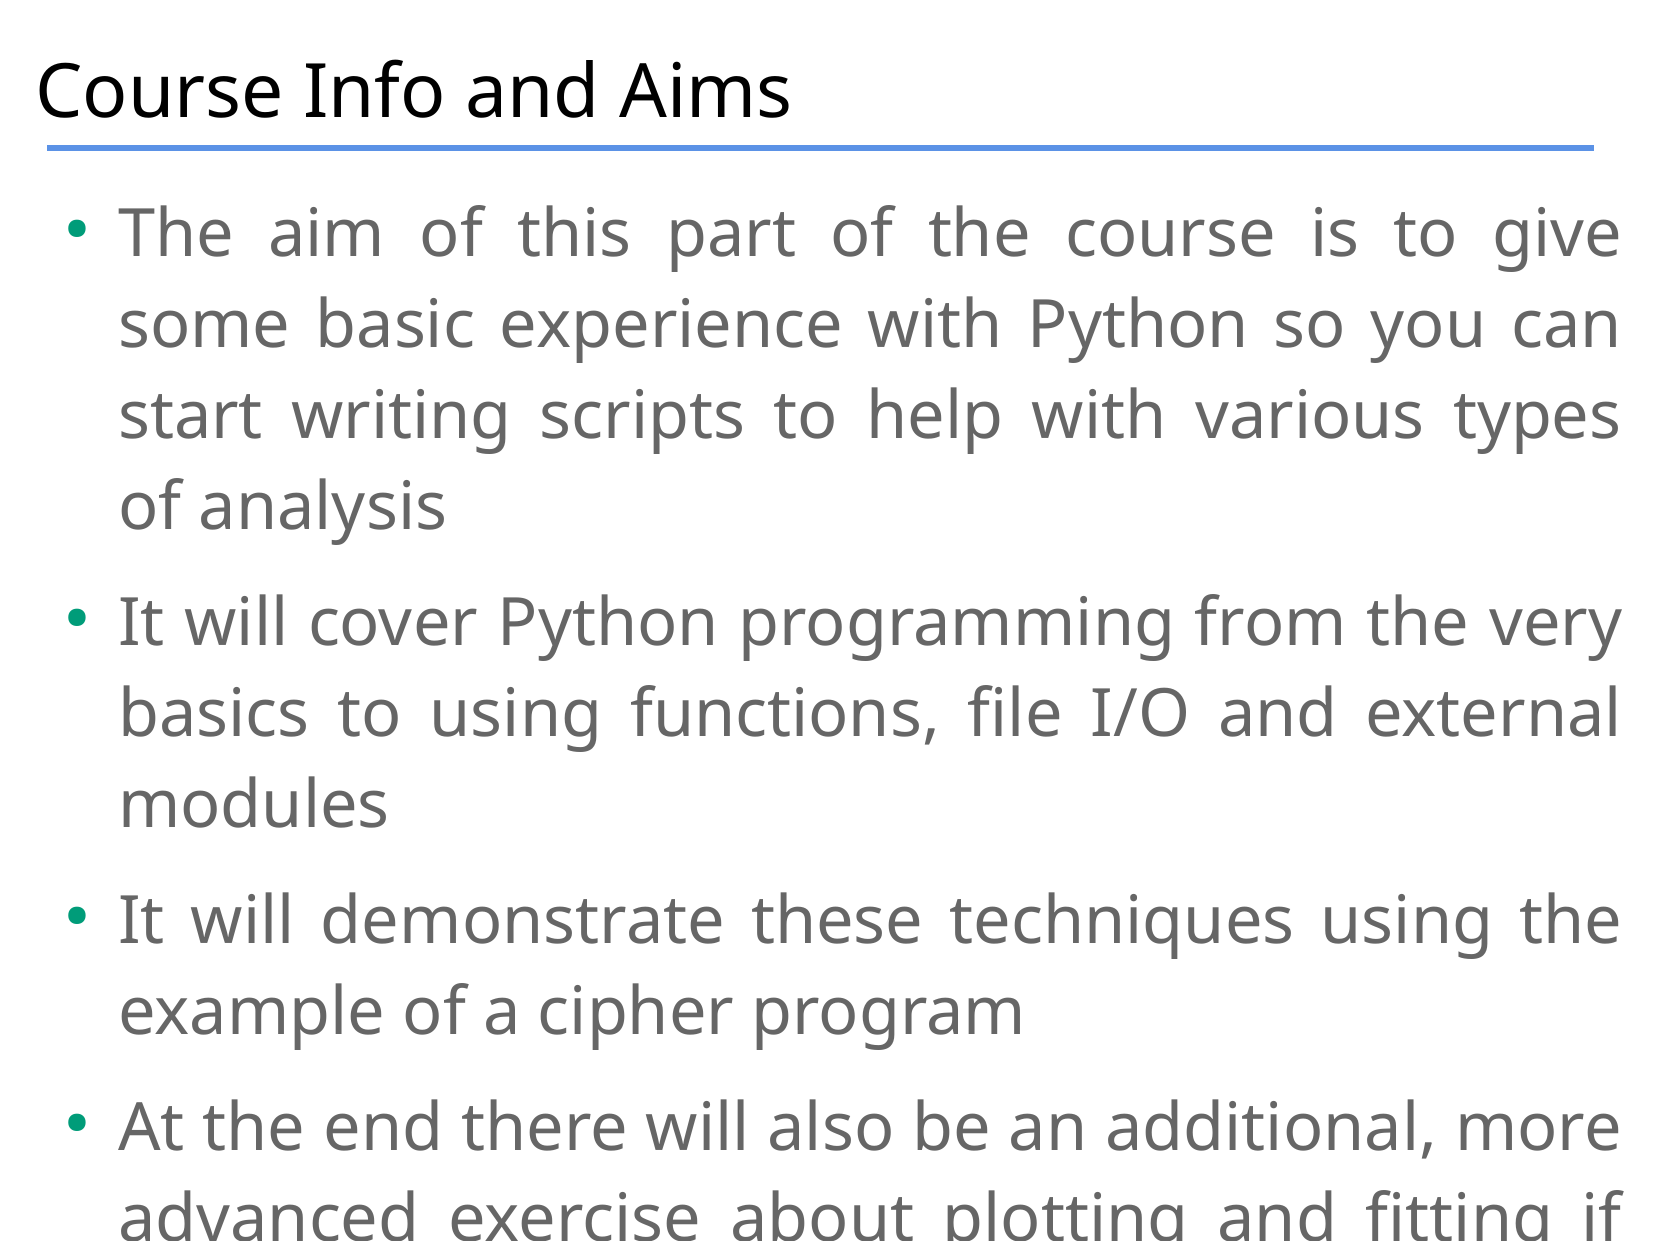

# Course Info and Aims
The aim of this part of the course is to give some basic experience with Python so you can start writing scripts to help with various types of analysis
It will cover Python programming from the very basics to using functions, file I/O and external modules
It will demonstrate these techniques using the example of a cipher program
At the end there will also be an additional, more advanced exercise about plotting and fitting if we have time!